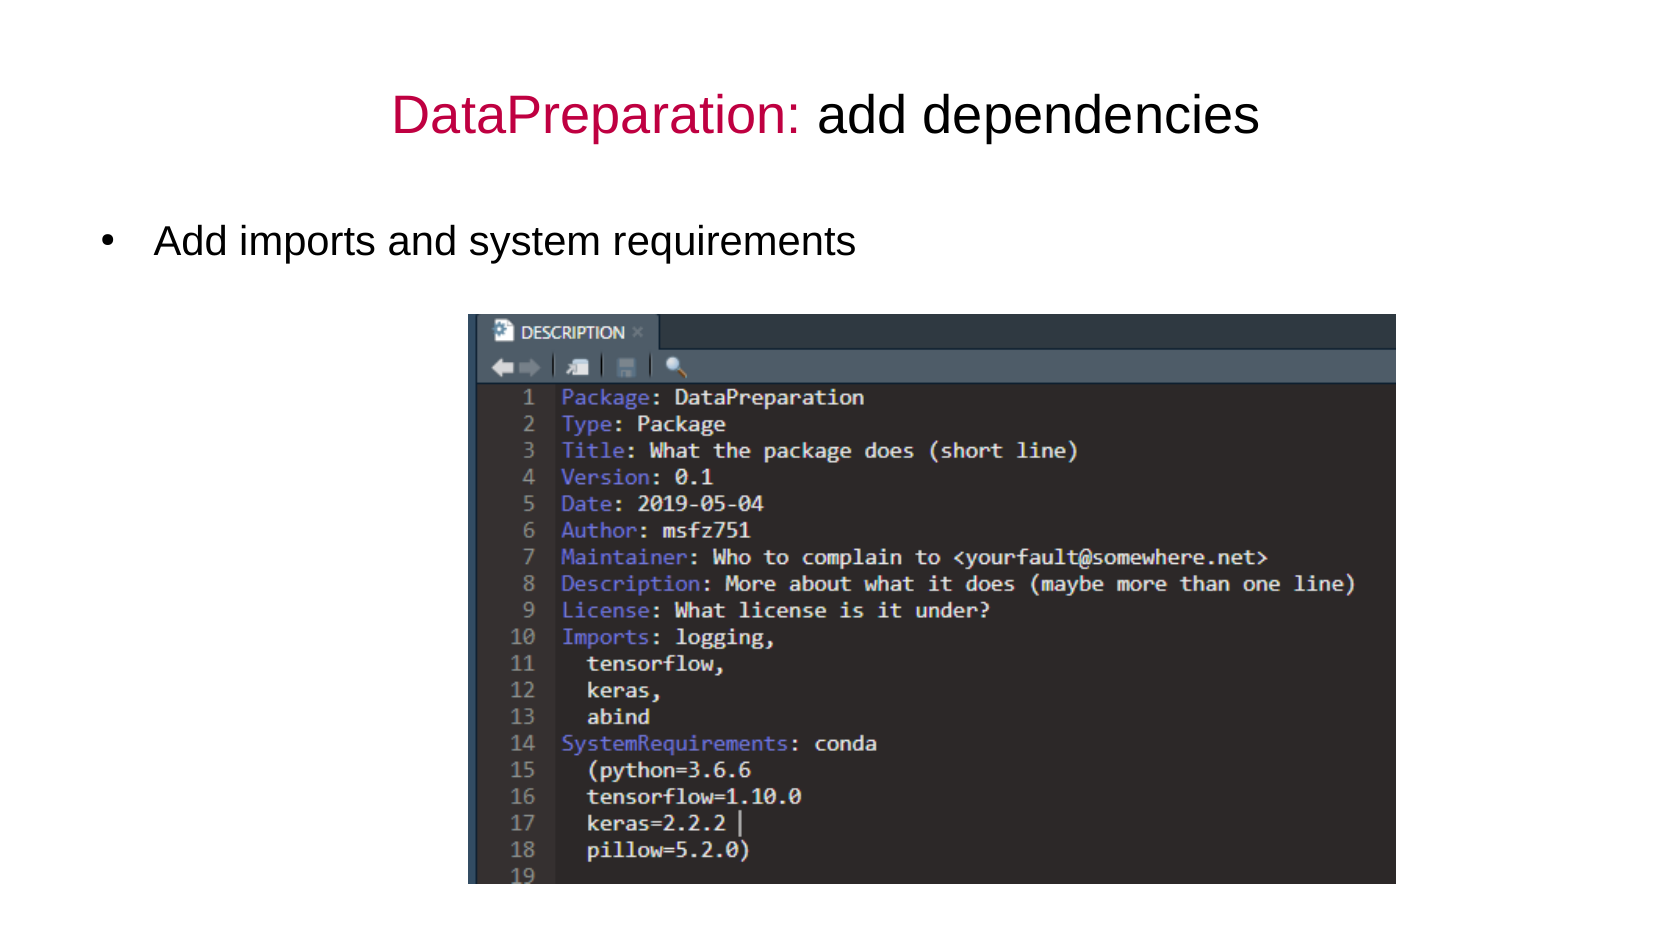

# DataPreparation: add dependencies
Add imports and system requirements